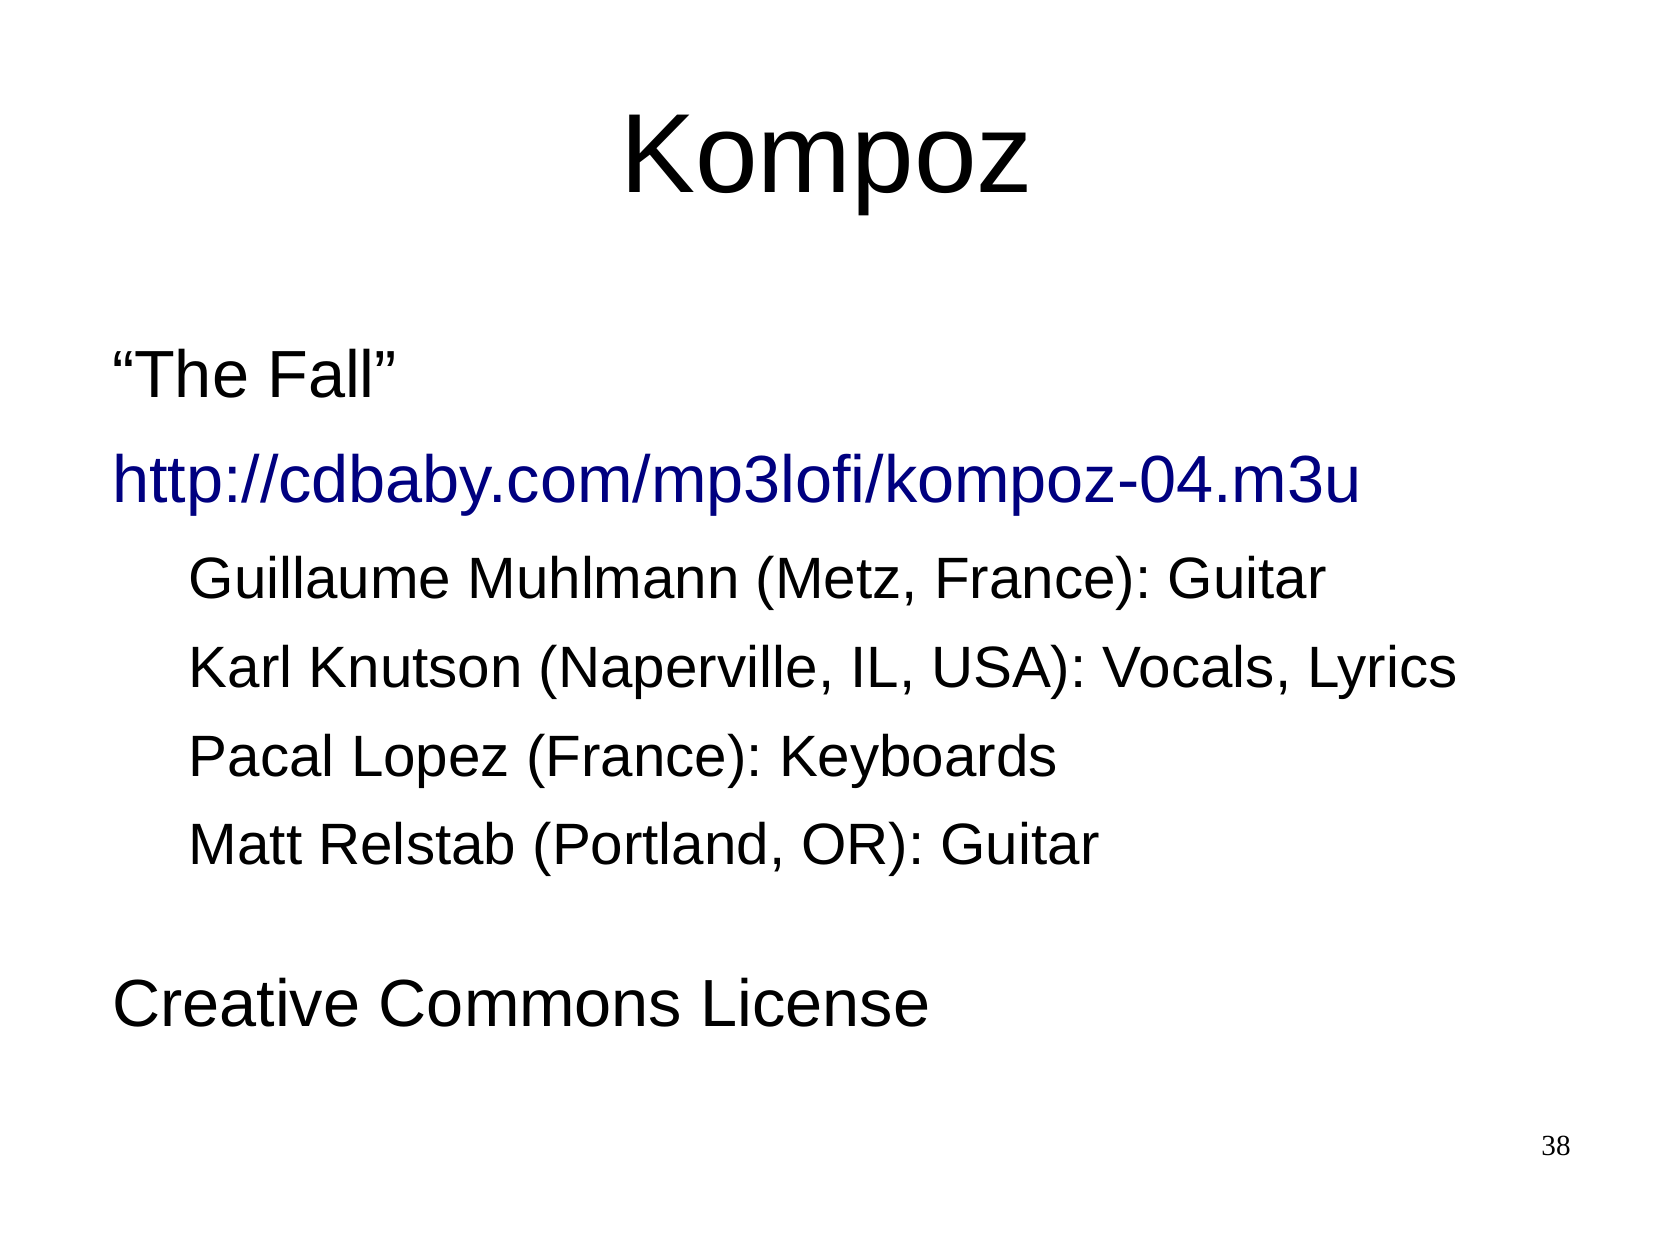

# Kompoz
“The Fall”
http://cdbaby.com/mp3lofi/kompoz-04.m3u
Guillaume Muhlmann (Metz, France): Guitar
Karl Knutson (Naperville, IL, USA): Vocals, Lyrics
Pacal Lopez (France): Keyboards
Matt Relstab (Portland, OR): Guitar
Creative Commons License
38